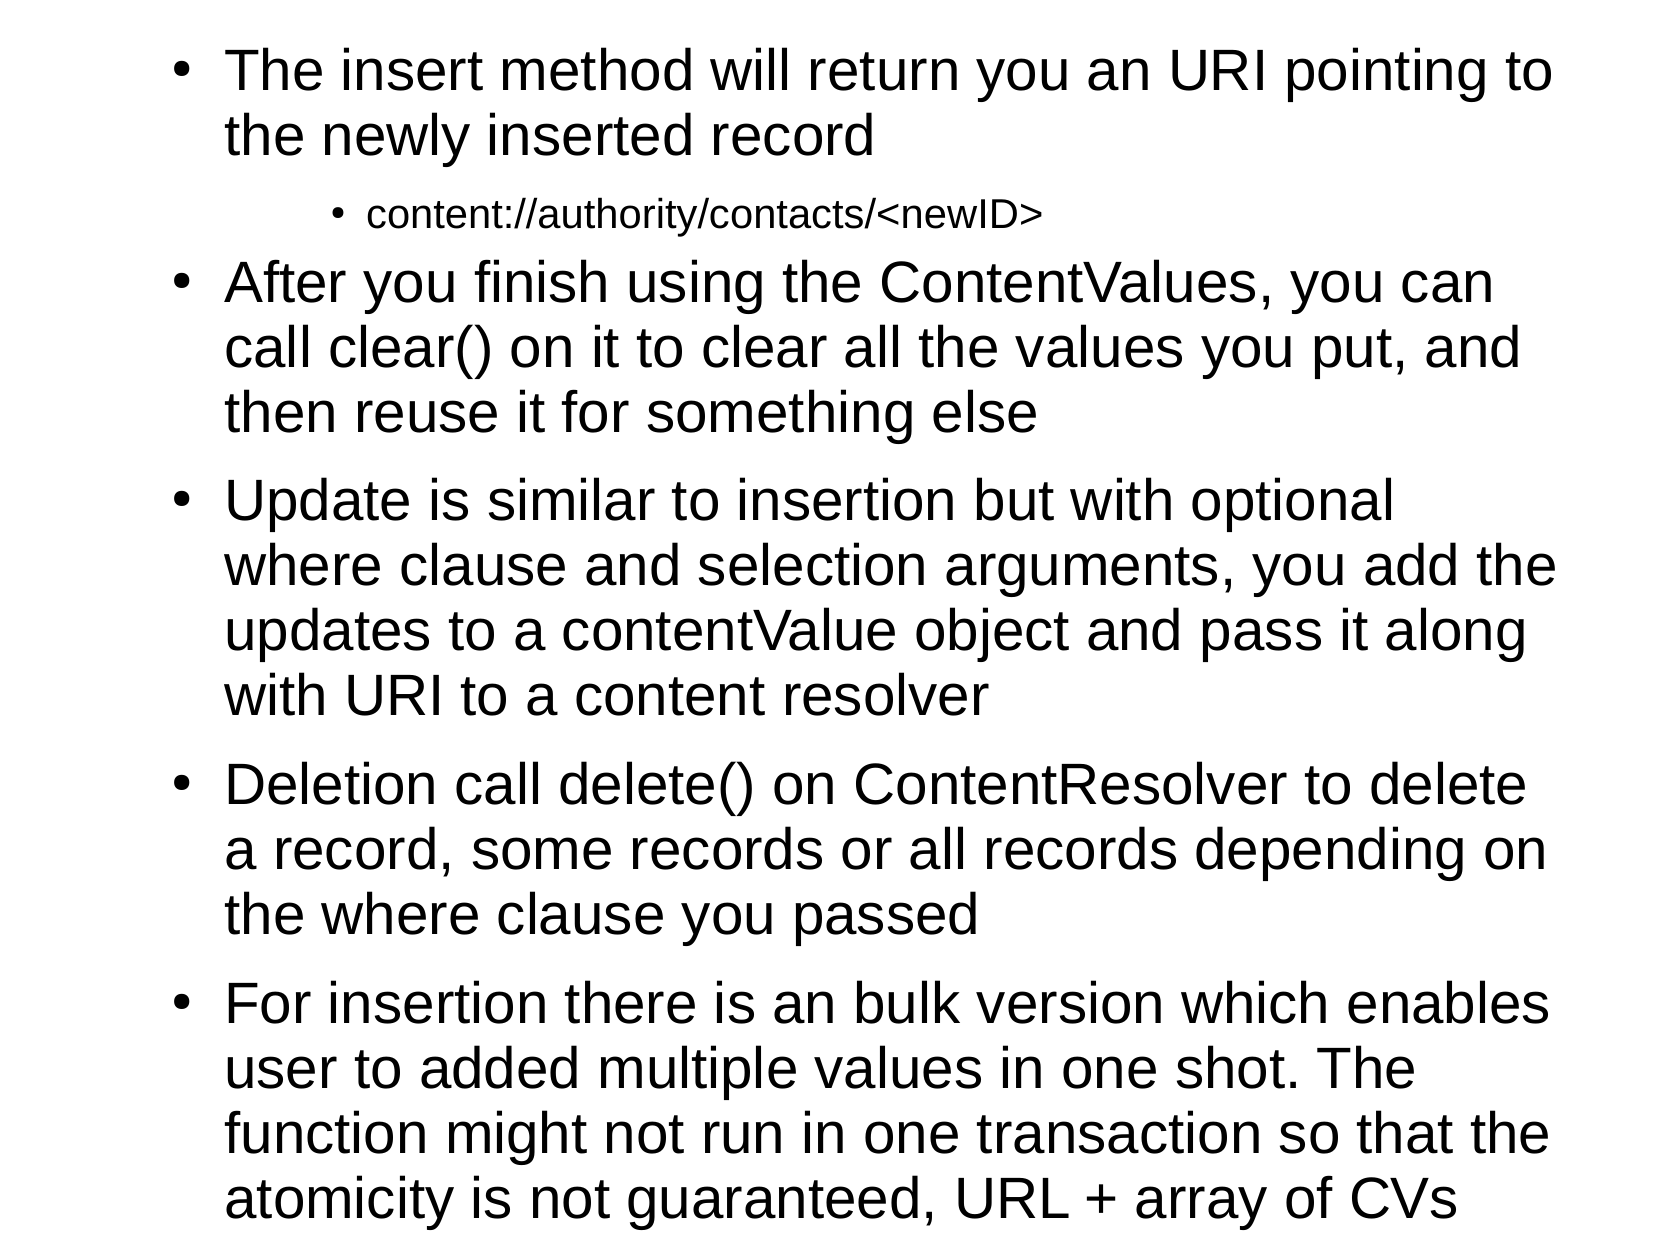

# The insert method will return you an URI pointing to the newly inserted record
content://authority/contacts/<newID>
After you finish using the ContentValues, you can call clear() on it to clear all the values you put, and then reuse it for something else
Update is similar to insertion but with optional where clause and selection arguments, you add the updates to a contentValue object and pass it along with URI to a content resolver
Deletion call delete() on ContentResolver to delete a record, some records or all records depending on the where clause you passed
For insertion there is an bulk version which enables user to added multiple values in one shot. The function might not run in one transaction so that the atomicity is not guaranteed, URL + array of CVs